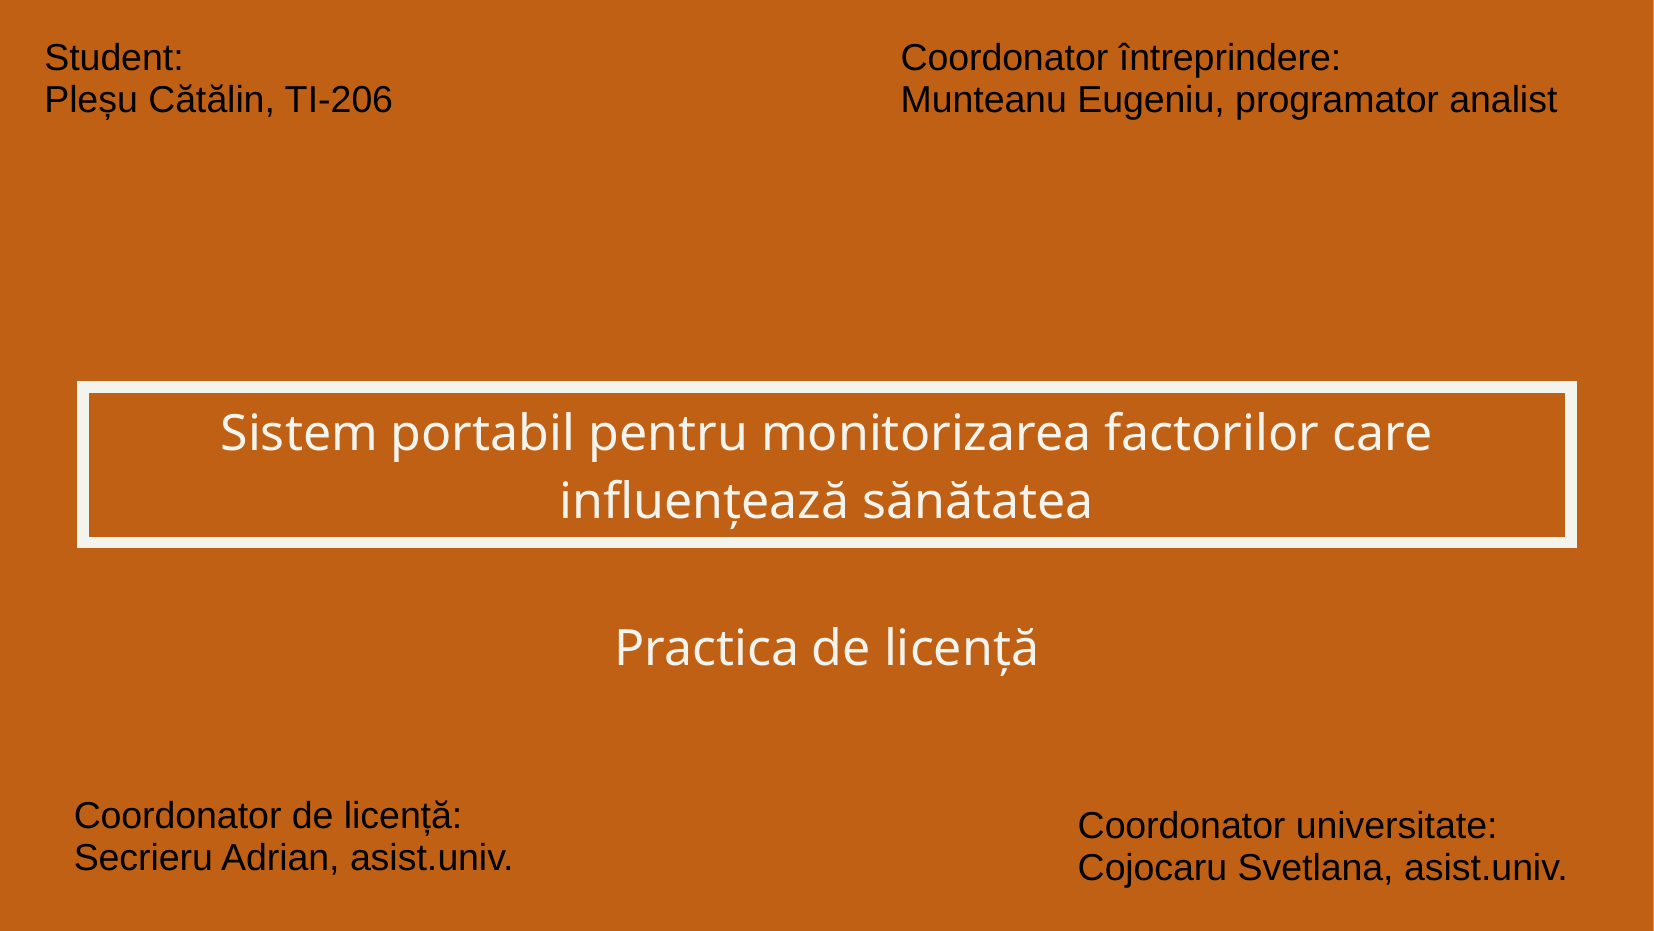

Student:
Pleșu Cătălin, TI-206
Coordonator întreprindere:
Munteanu Eugeniu, programator analist
# Sistem portabil pentru monitorizarea factorilor care influențează sănătatea
Practica de licență
Coordonator de licență: Secrieru Adrian, asist.univ.
Coordonator universitate: Cojocaru Svetlana, asist.univ.